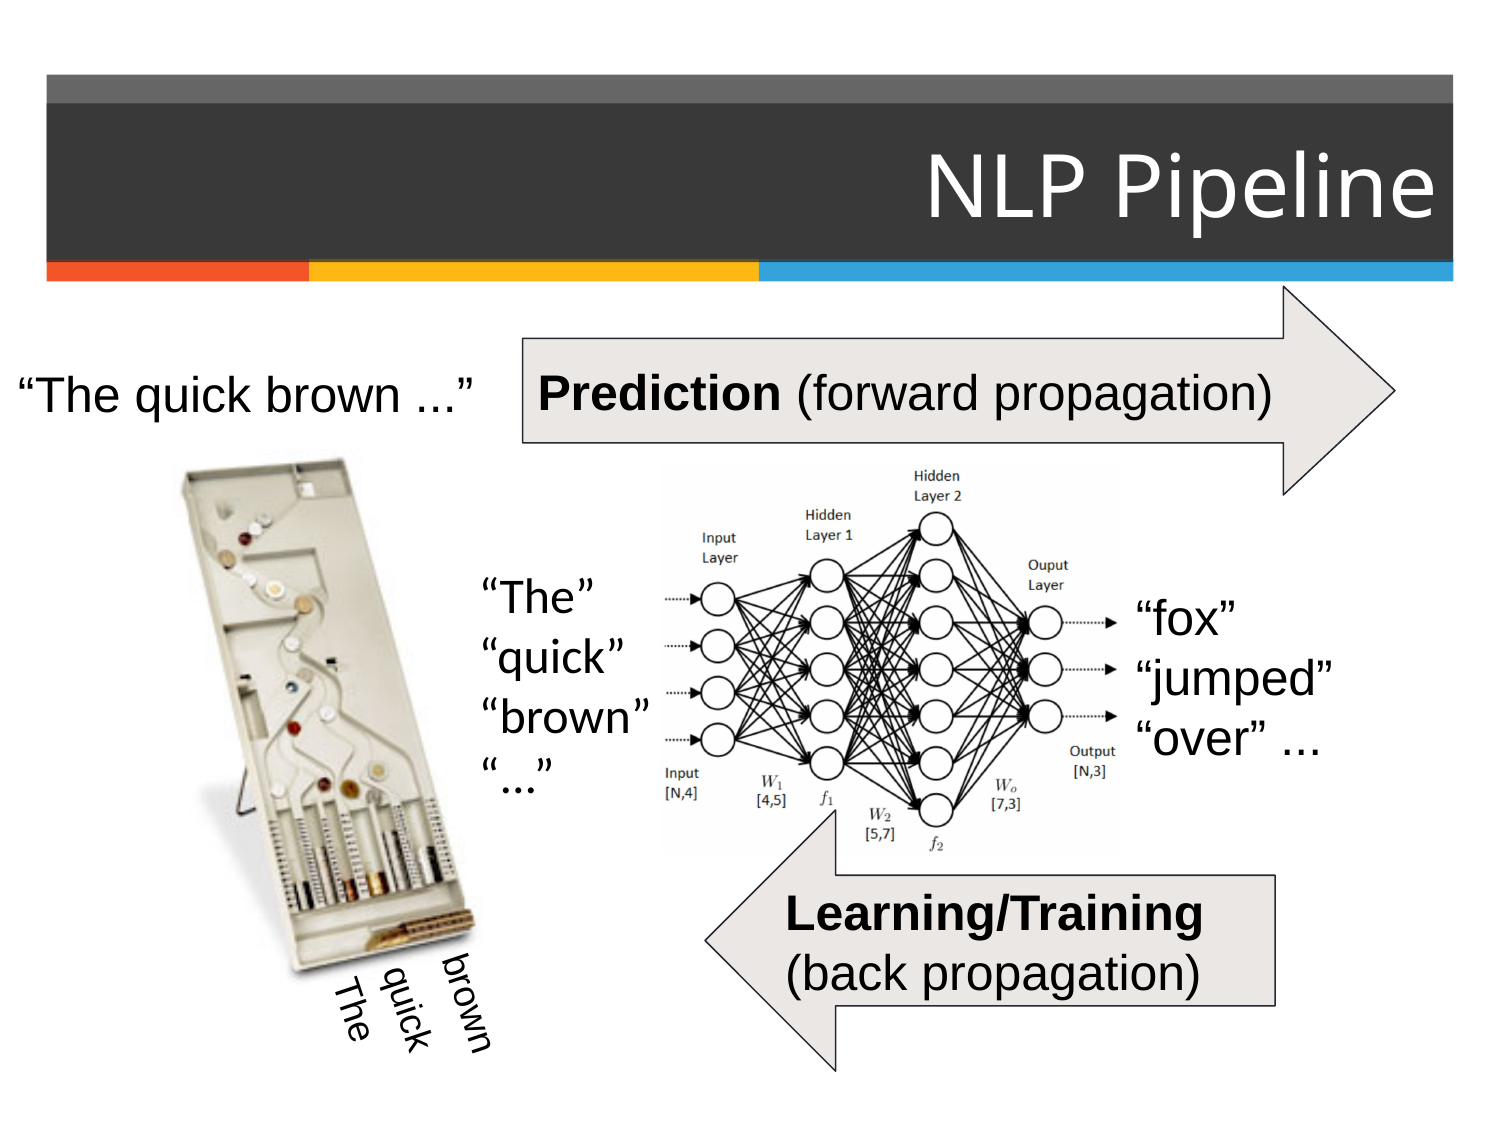

# NLP Pipeline
Prediction (forward propagation)
“The quick brown ...”
“The” “quick” “brown”
“...”
“fox” “jumped” “over” ...
Learning/Training
(back propagation)
The
brown
quick